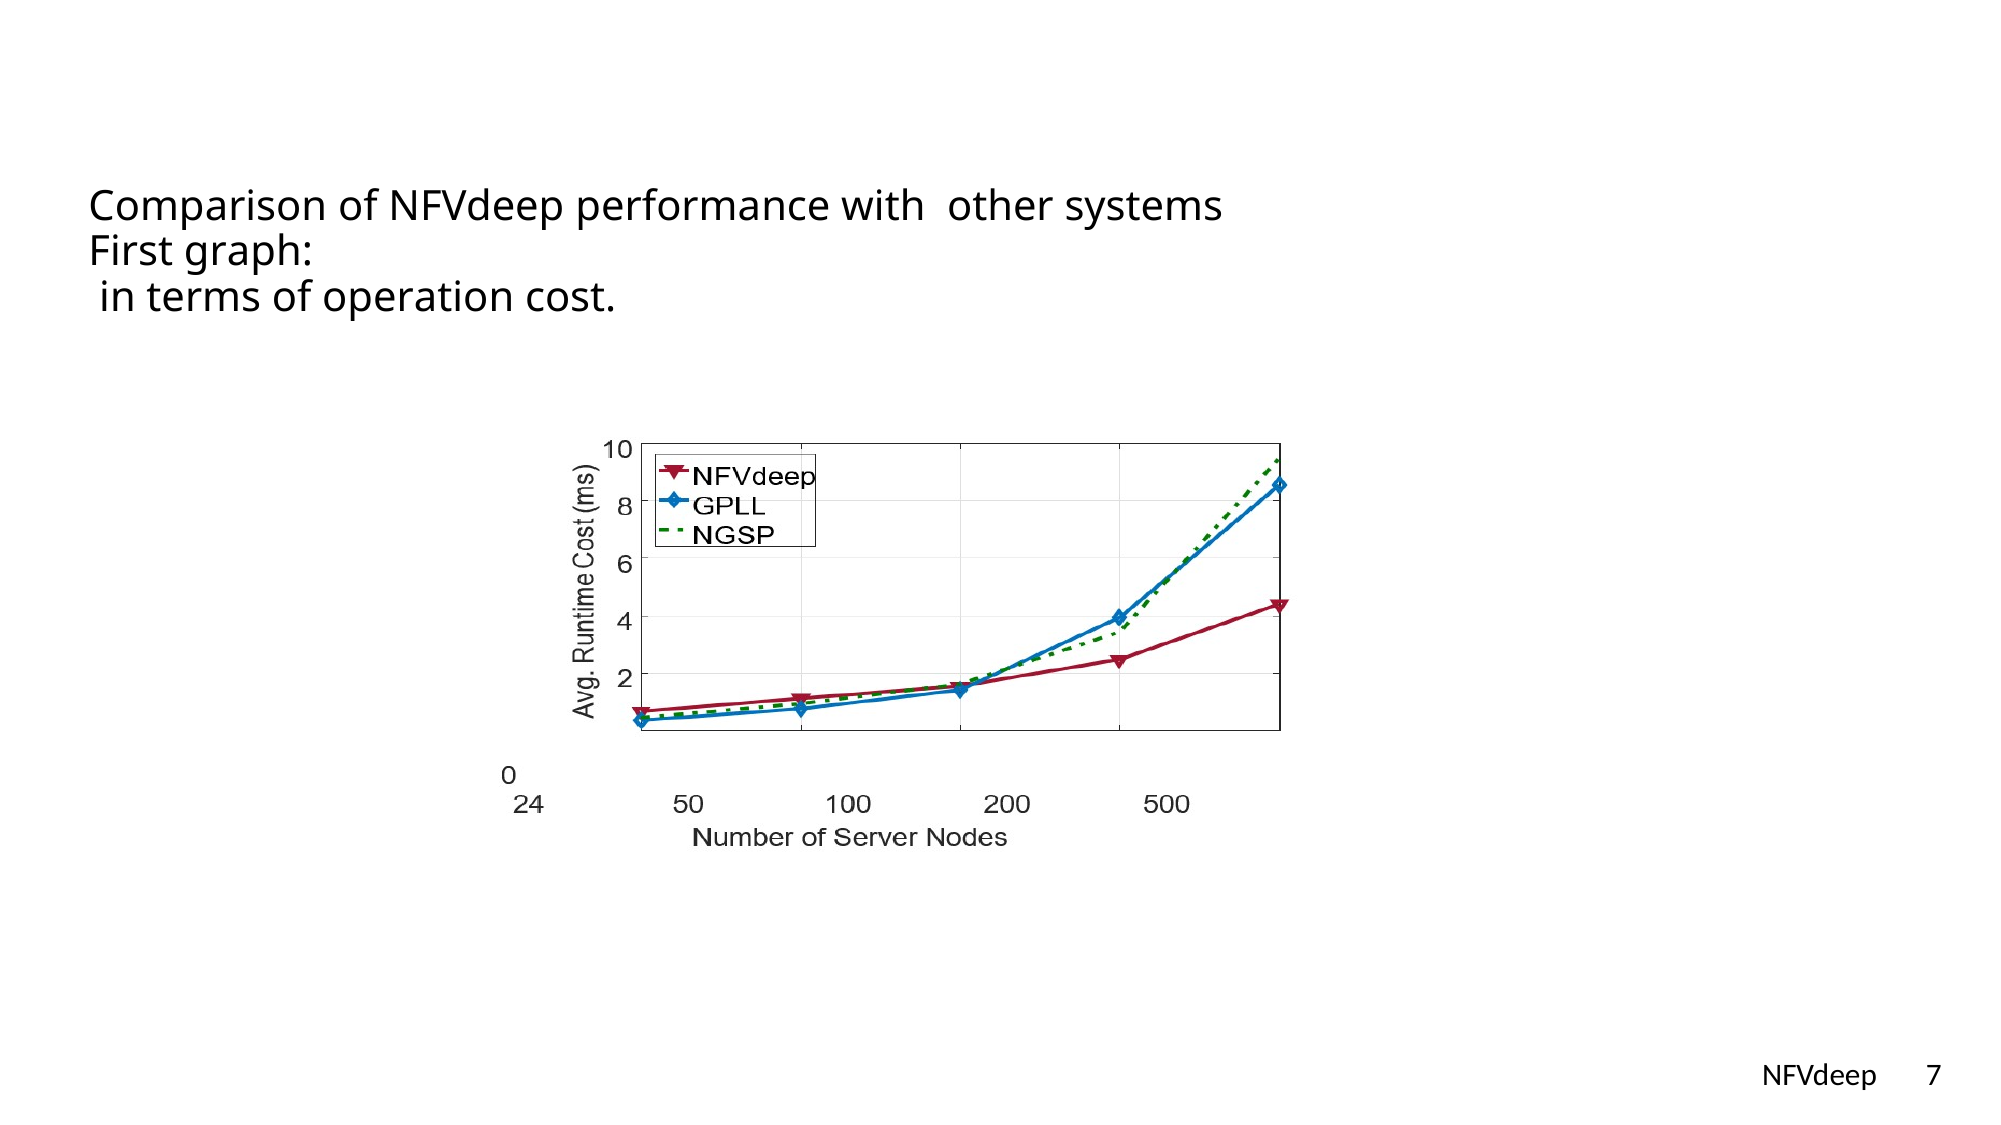

# Comparison of NFVdeep performance with other systems First graph: in terms of operation cost.
 NFVdeep 7